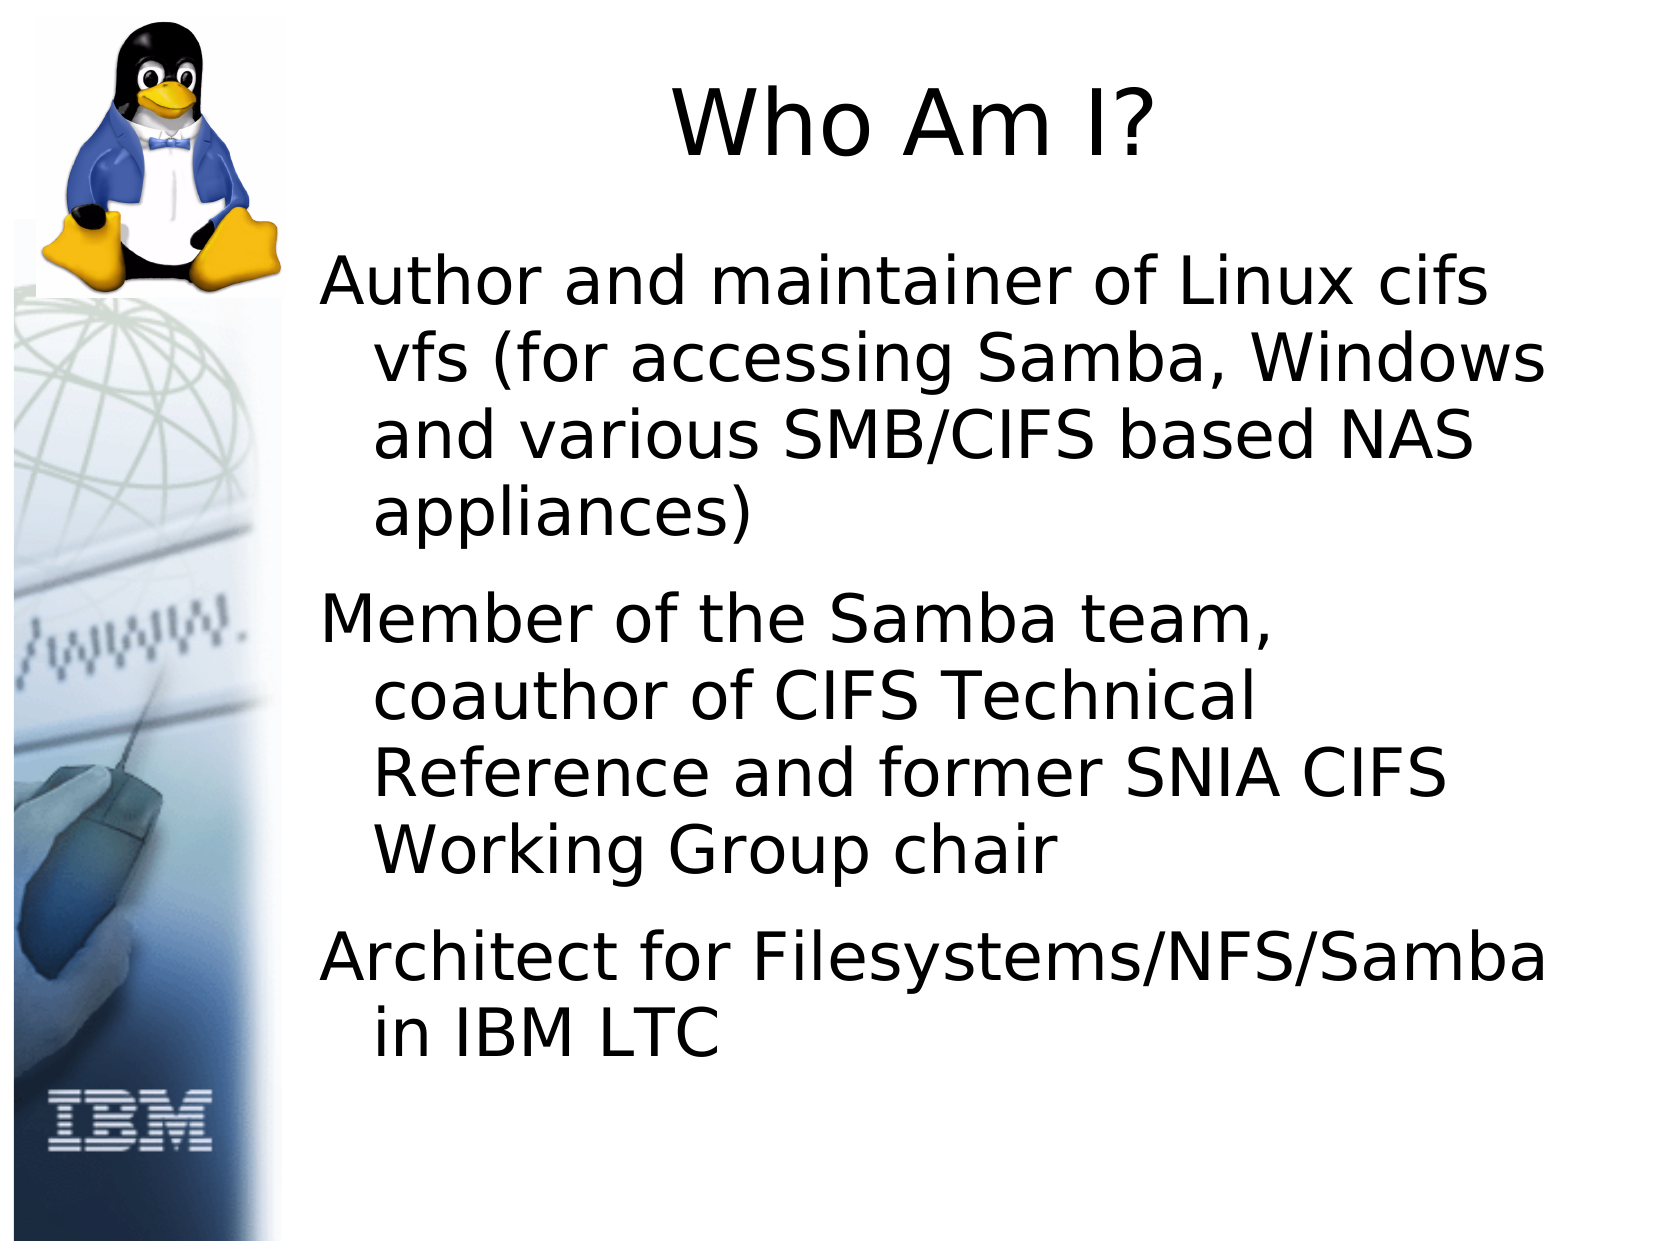

# Who Am I?
Author and maintainer of Linux cifs vfs (for accessing Samba, Windows and various SMB/CIFS based NAS appliances)
Member of the Samba team, coauthor of CIFS Technical Reference and former SNIA CIFS Working Group chair
Architect for Filesystems/NFS/Samba in IBM LTC